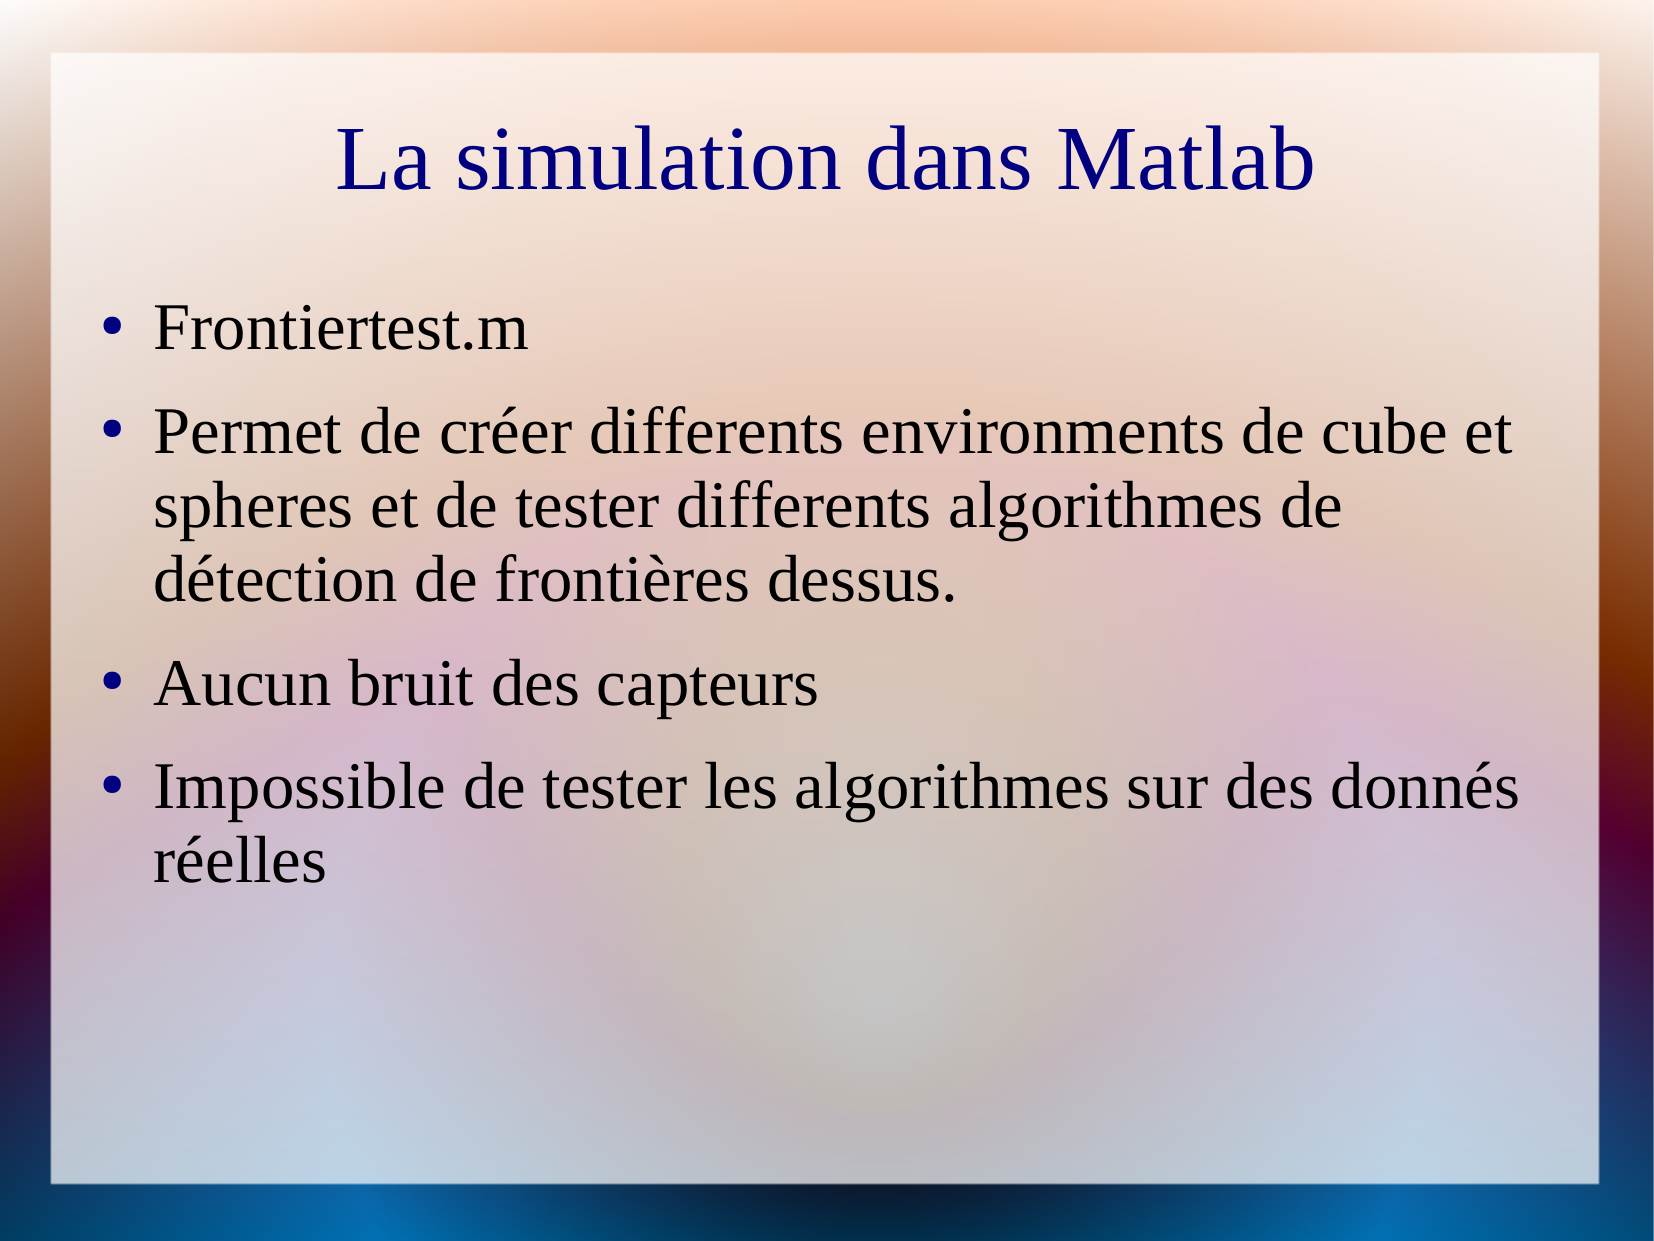

# La simulation dans Matlab
Frontiertest.m
Permet de créer differents environments de cube et spheres et de tester differents algorithmes de détection de frontières dessus.
Aucun bruit des capteurs
Impossible de tester les algorithmes sur des donnés réelles